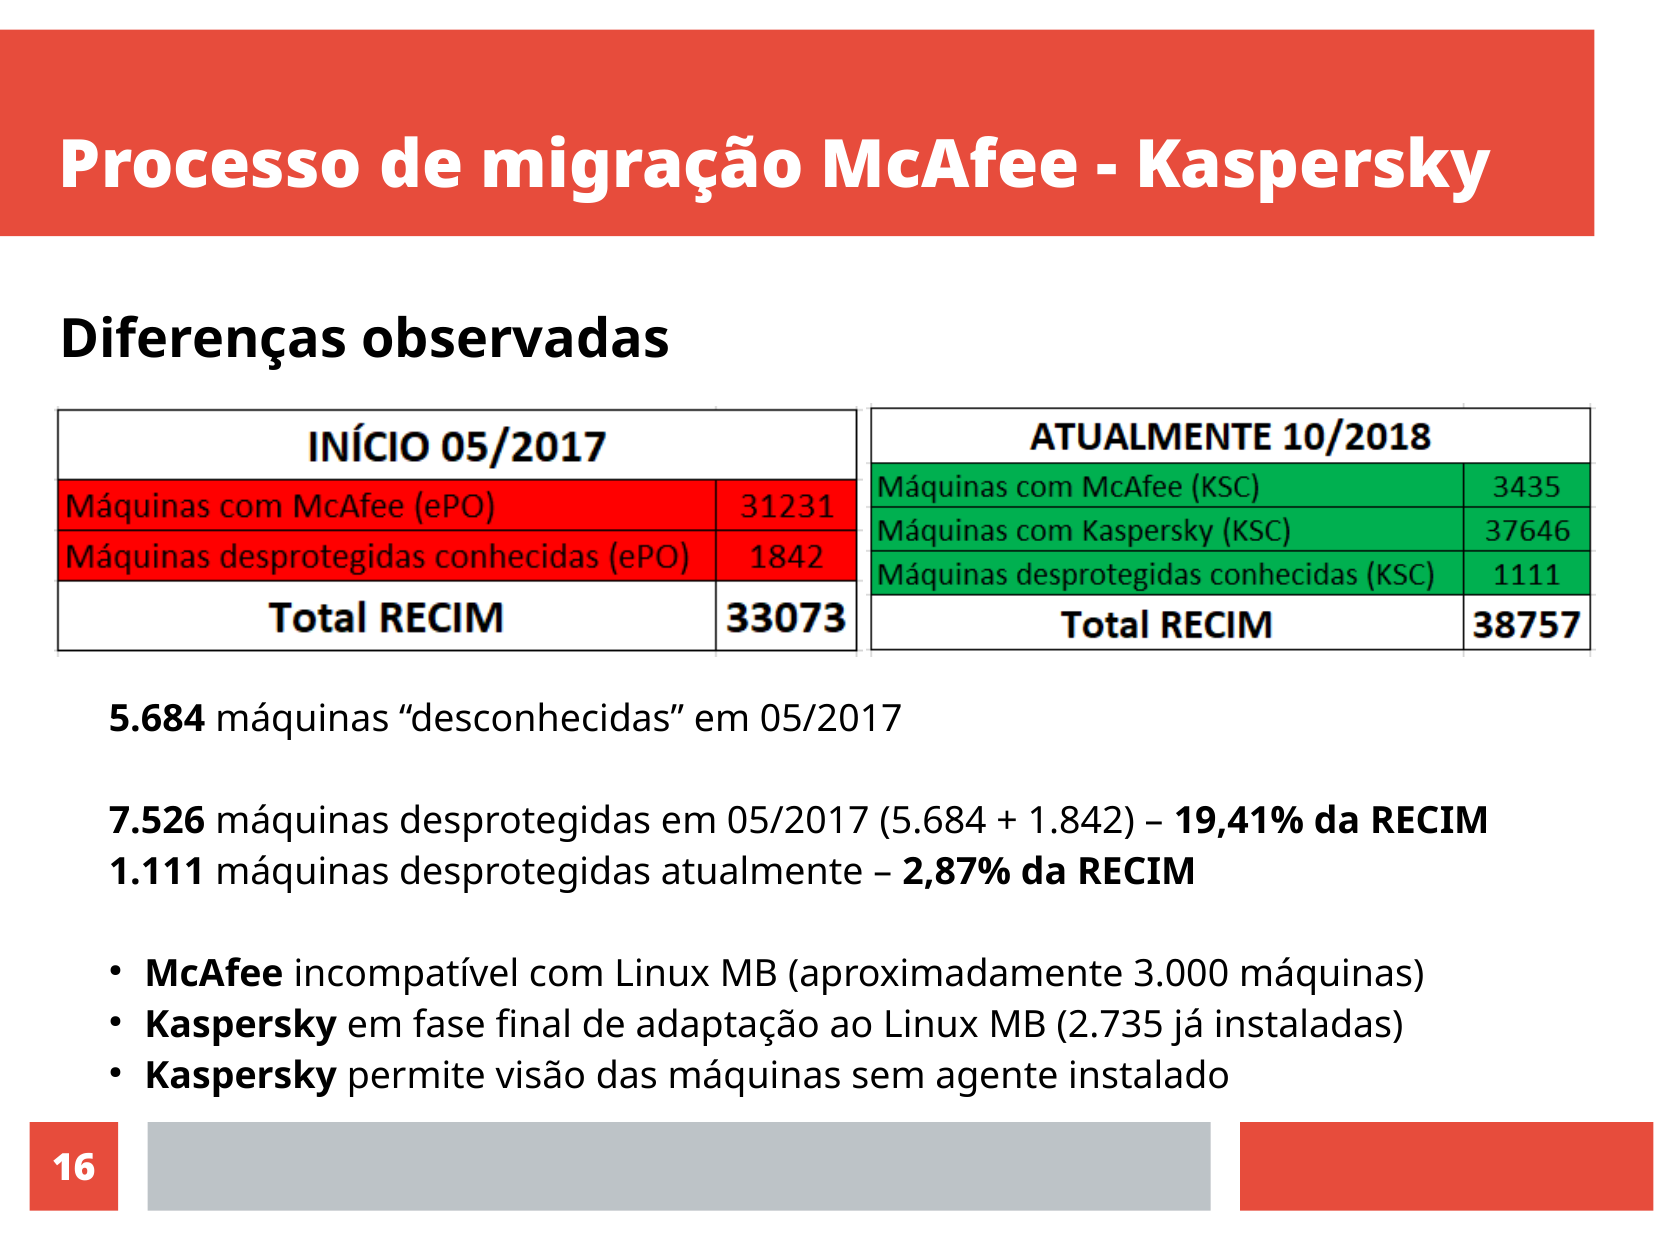

# Processo de migração McAfee - Kaspersky
Diferenças observadas
5.684 máquinas “desconhecidas” em 05/2017
7.526 máquinas desprotegidas em 05/2017 (5.684 + 1.842) – 19,41% da RECIM
1.111 máquinas desprotegidas atualmente – 2,87% da RECIM
McAfee incompatível com Linux MB (aproximadamente 3.000 máquinas)
Kaspersky em fase final de adaptação ao Linux MB (2.735 já instaladas)
Kaspersky permite visão das máquinas sem agente instalado
16